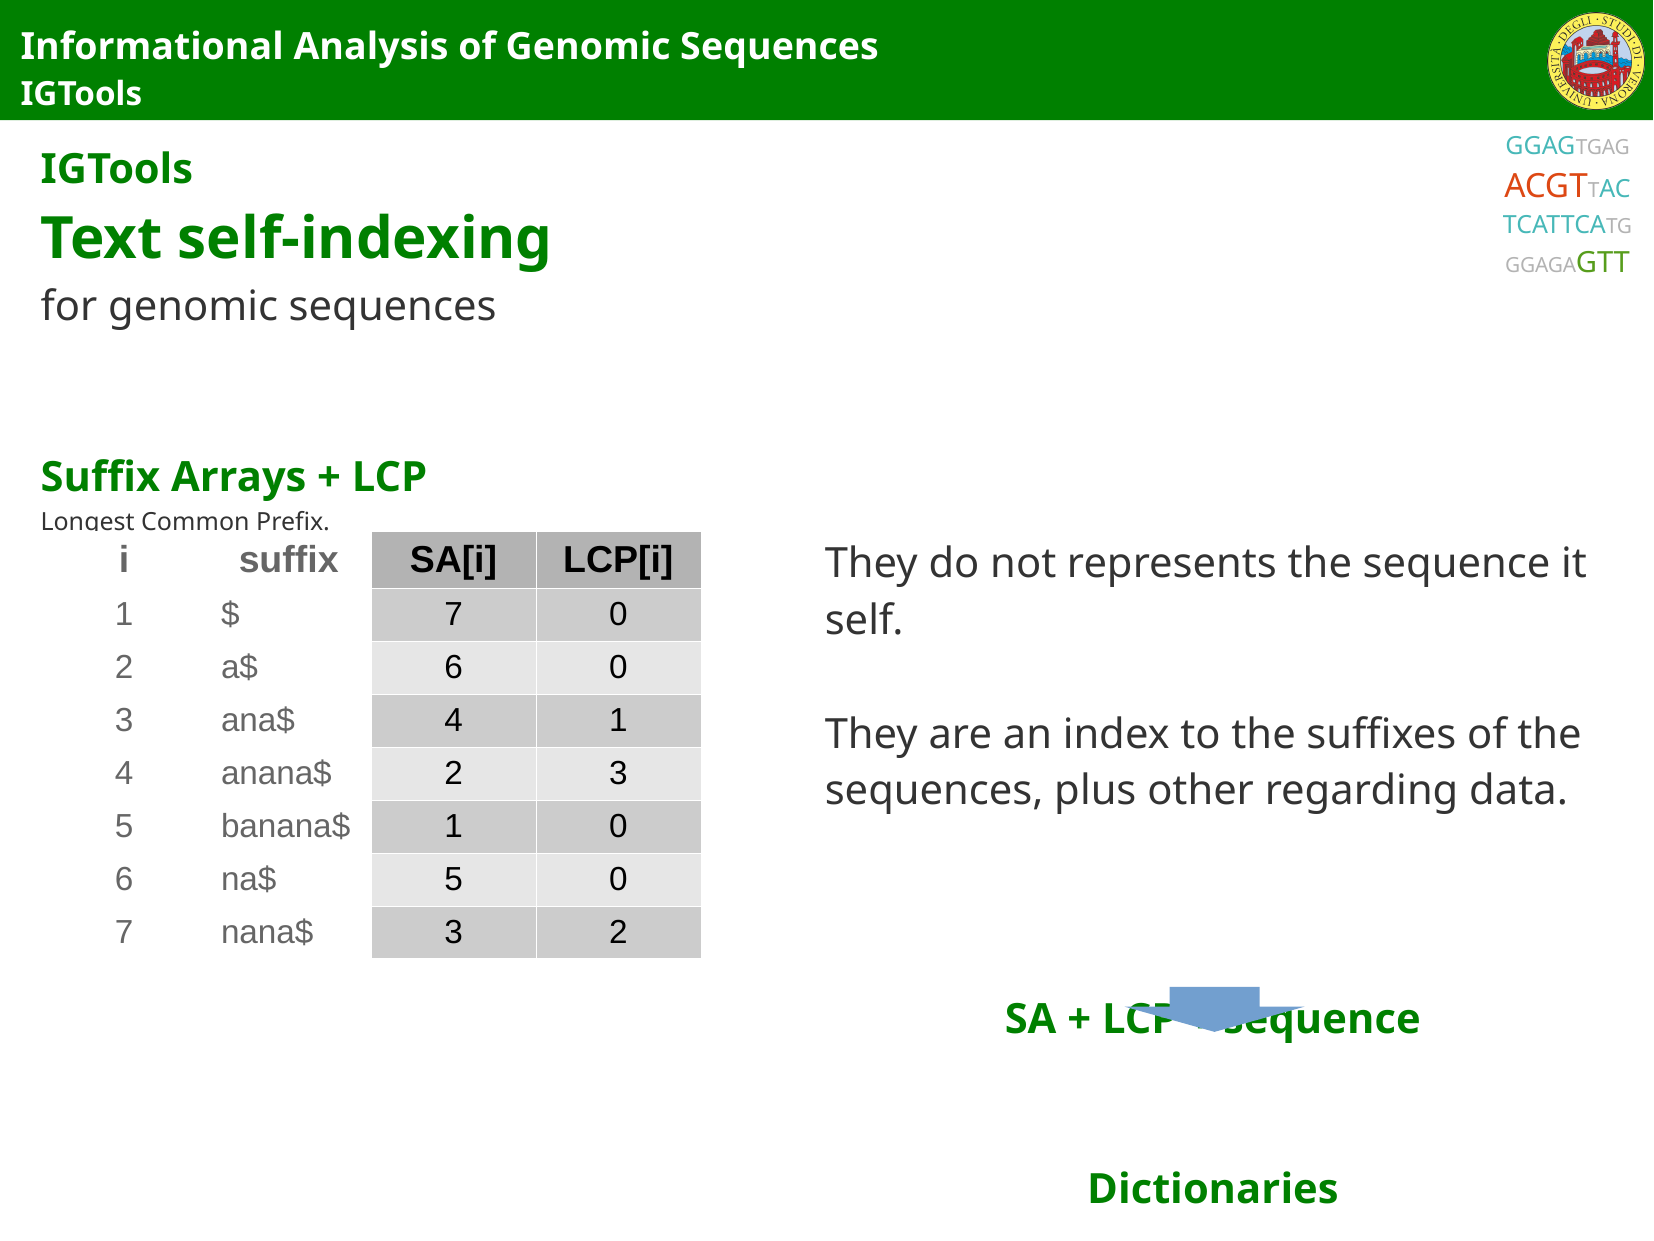

Informational Analysis of Genomic Sequences
IGTools
GGAGTGAGACGTTACTCATTCATGGGAGAGTT
IGTools
Text self-indexing
for genomic sequences
Suffix Arrays + LCP
Longest Common Prefix.
It allows for efficient enumeration of k-mers.
They do not represents the sequence it self.
They are an index to the suffixes of the sequences, plus other regarding data.
SA + LCP + sequence
Dictionaries
| i | suffix | SA[i] | LCP[i] |
| --- | --- | --- | --- |
| 1 | $ | 7 | 0 |
| 2 | a$ | 6 | 0 |
| 3 | ana$ | 4 | 1 |
| 4 | anana$ | 2 | 3 |
| 5 | banana$ | 1 | 0 |
| 6 | na$ | 5 | 0 |
| 7 | nana$ | 3 | 2 |